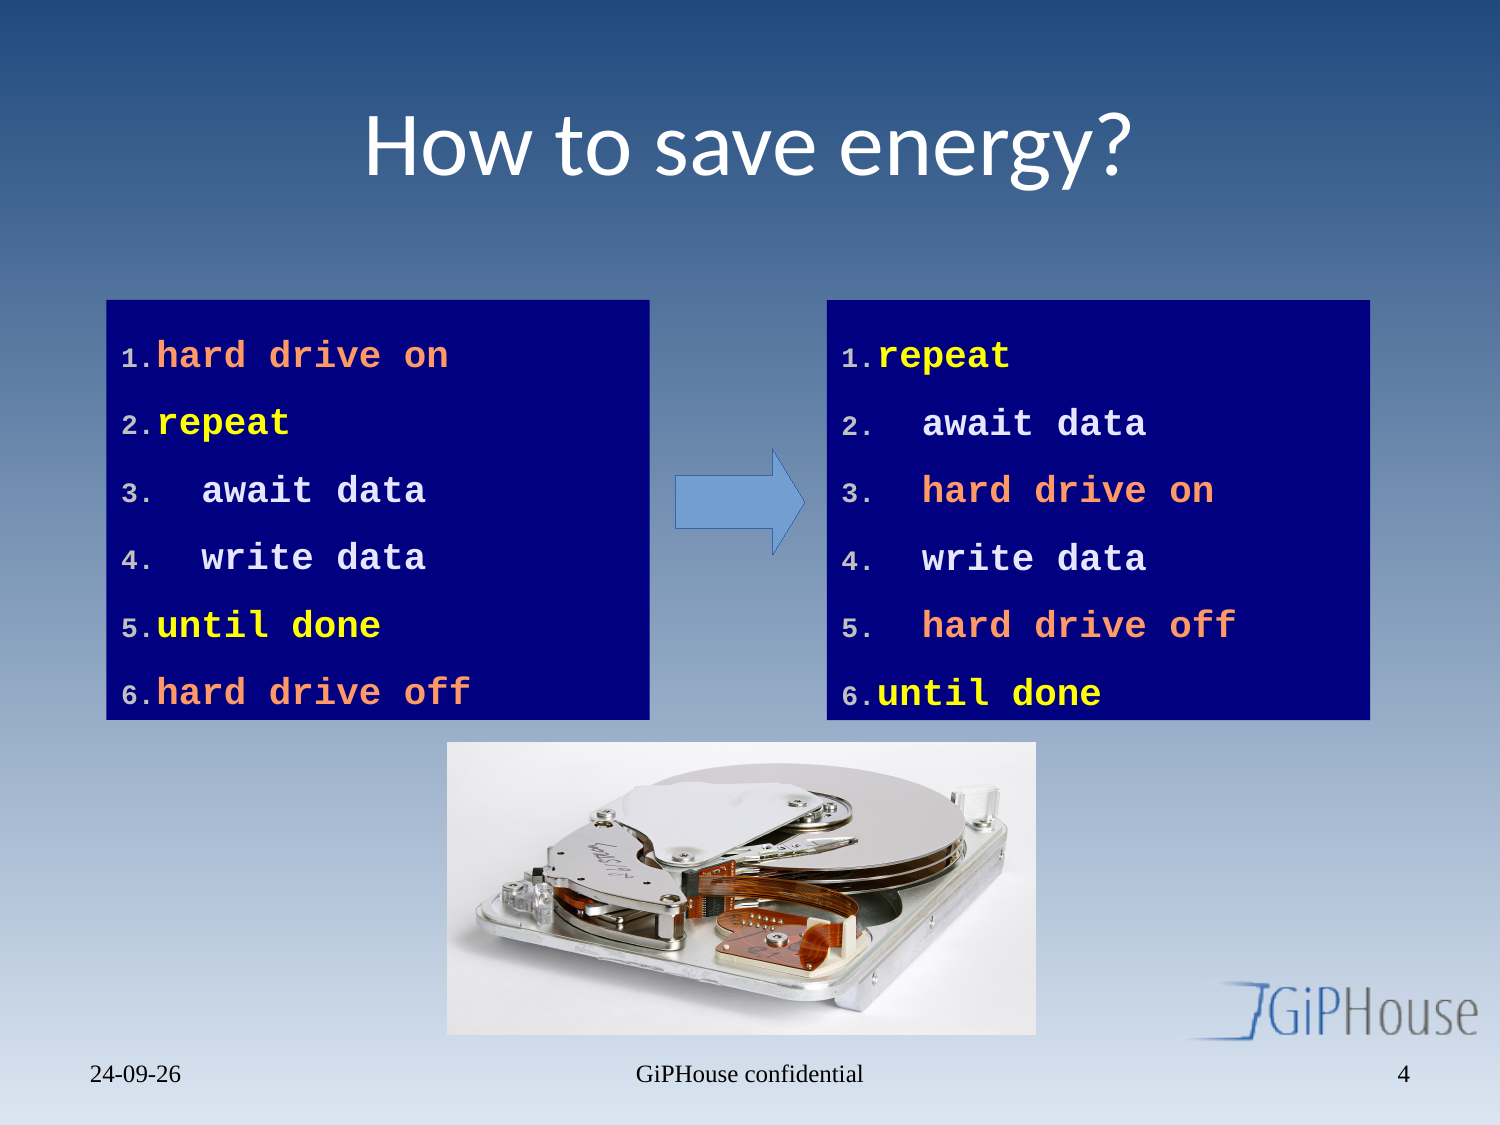

# How to save energy?
hard drive on
repeat
 await data
 write data
until done
hard drive off
repeat
 await data
 hard drive on
 write data
 hard drive off
until done
GiPHouse confidential